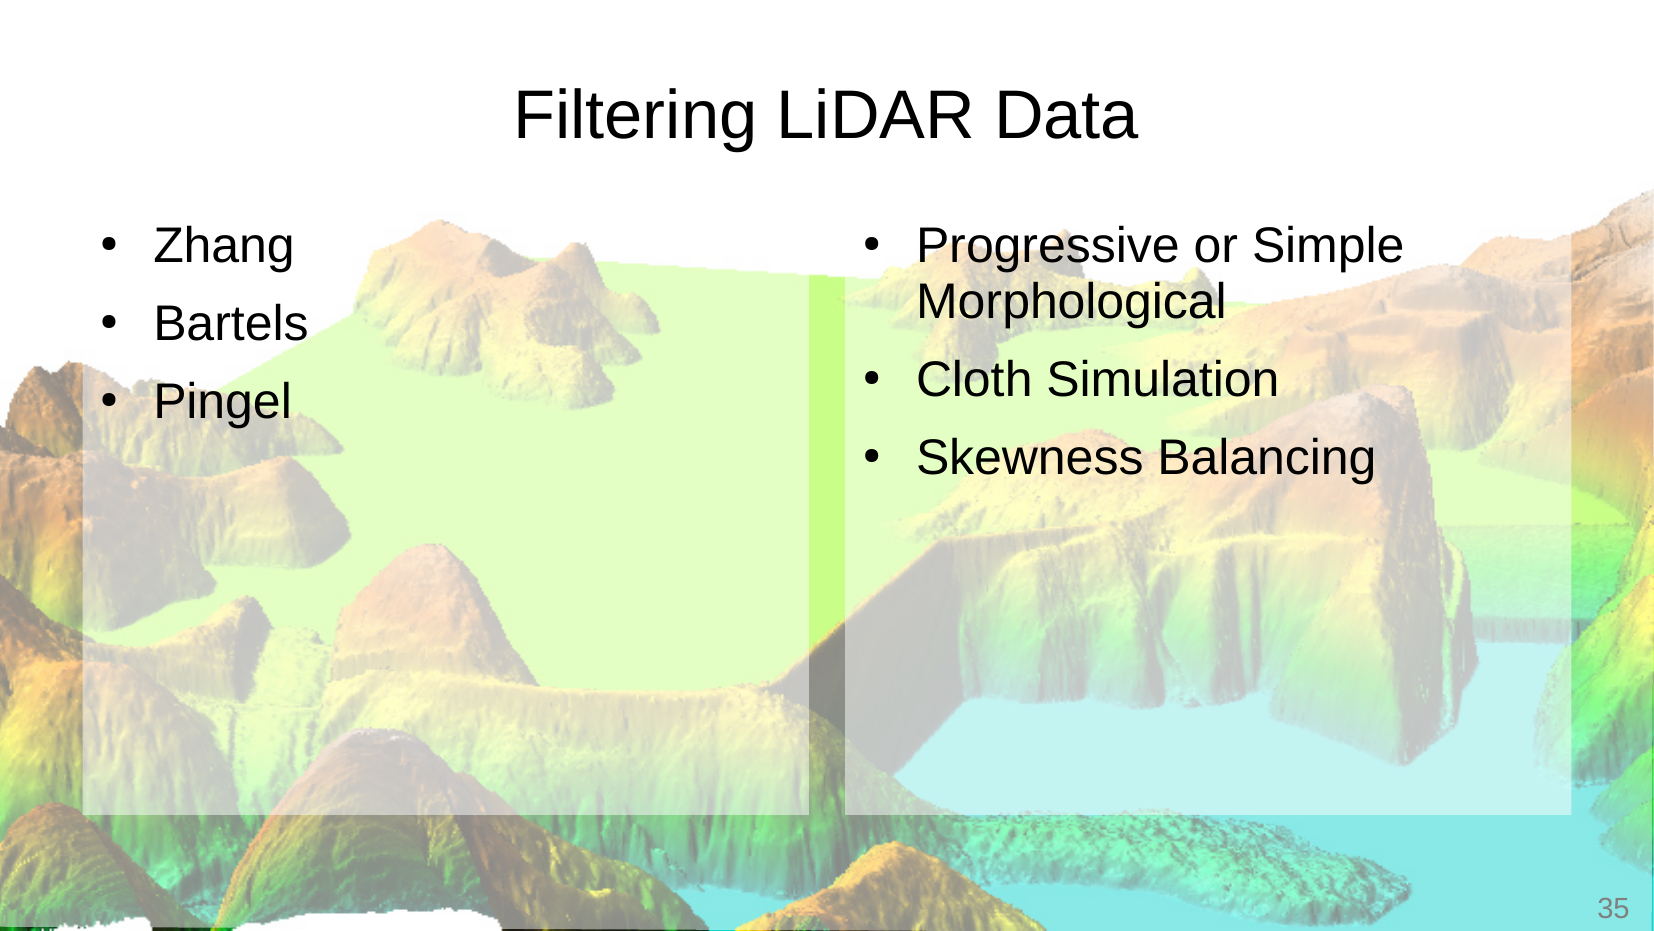

Filtering LiDAR Data
#
Zhang
Bartels
Pingel
Progressive or Simple Morphological
Cloth Simulation
Skewness Balancing
35